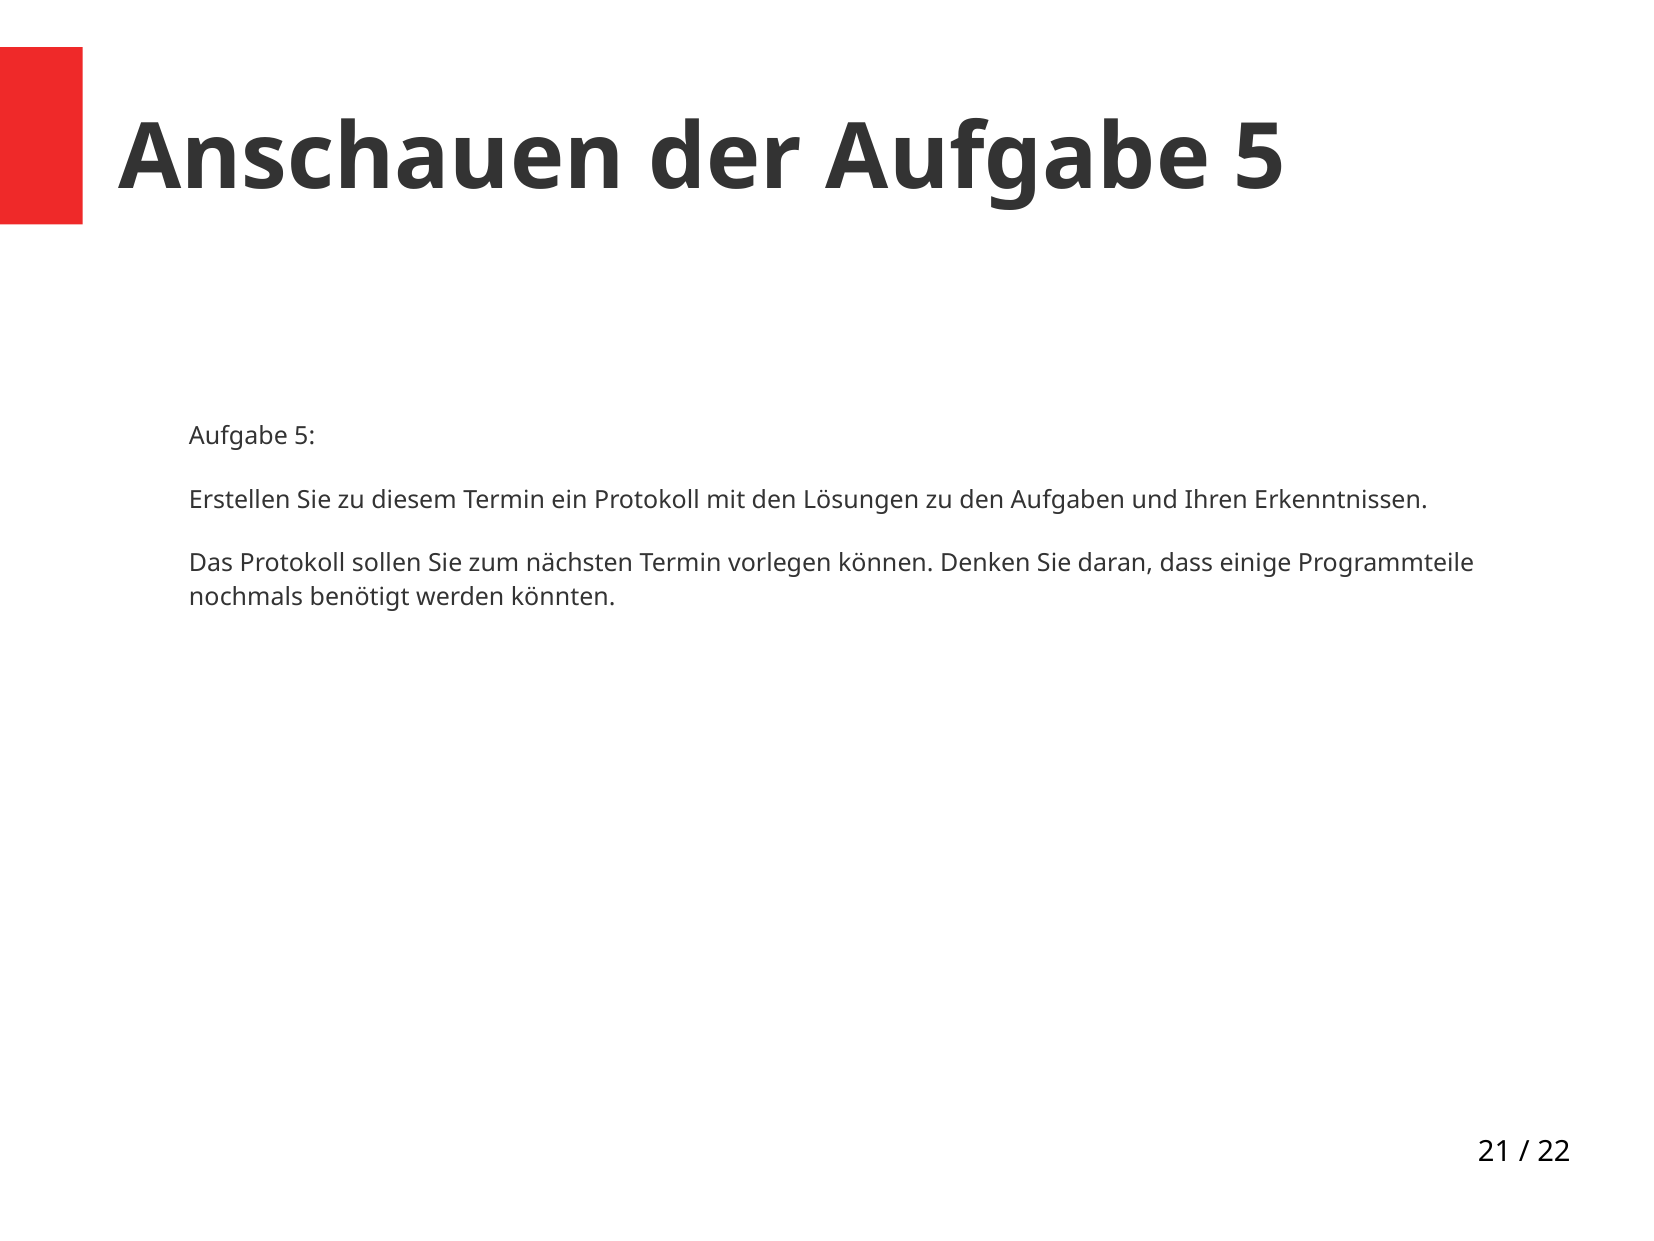

# Anschauen der Aufgabe 5
Aufgabe 5:
Erstellen Sie zu diesem Termin ein Protokoll mit den Lösungen zu den Aufgaben und Ihren Erkenntnissen.
Das Protokoll sollen Sie zum nächsten Termin vorlegen können. Denken Sie daran, dass einige Programmteile nochmals benötigt werden könnten.
21